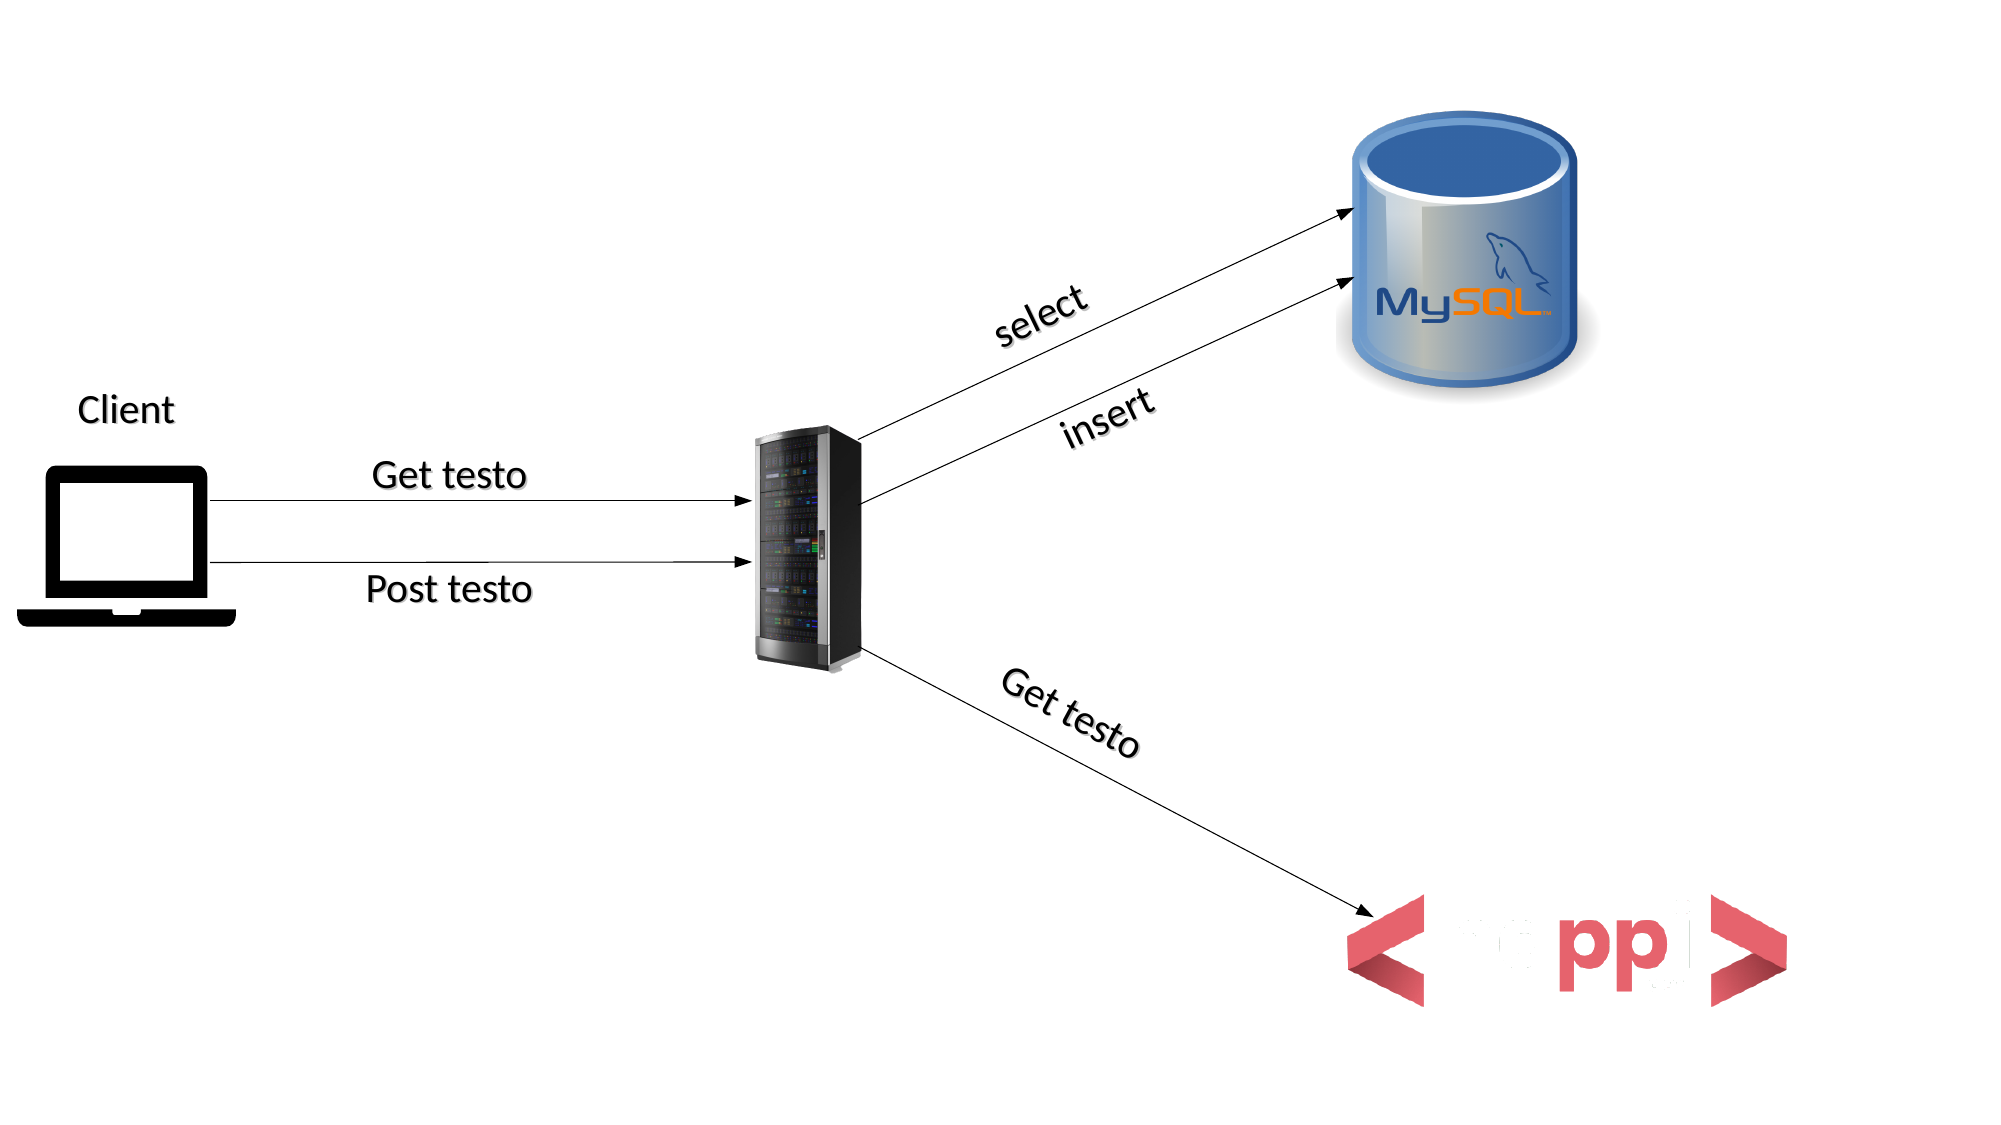

select
Client
insert
Get testo
Post testo
Get testo